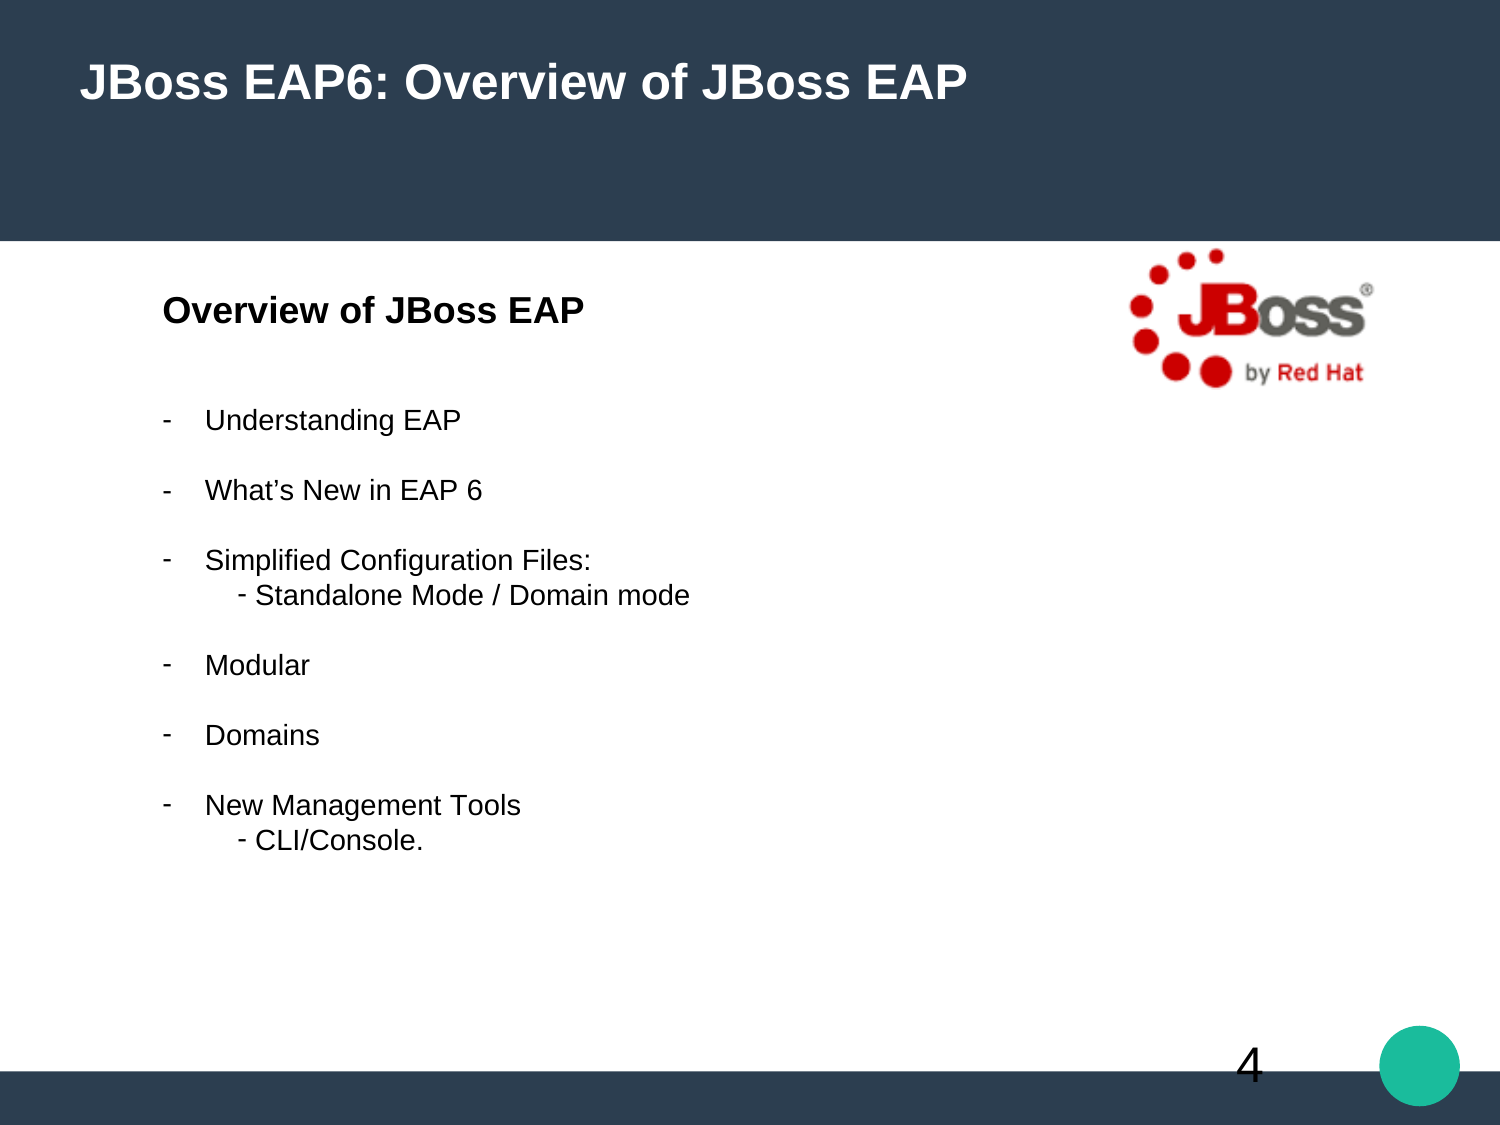

JBoss EAP6: Overview of JBoss EAP
Overview of JBoss EAP
 Understanding EAP
- What’s New in EAP 6
 Simplified Configuration Files:
 Standalone Mode / Domain mode
 Modular
 Domains
 New Management Tools
 CLI/Console.